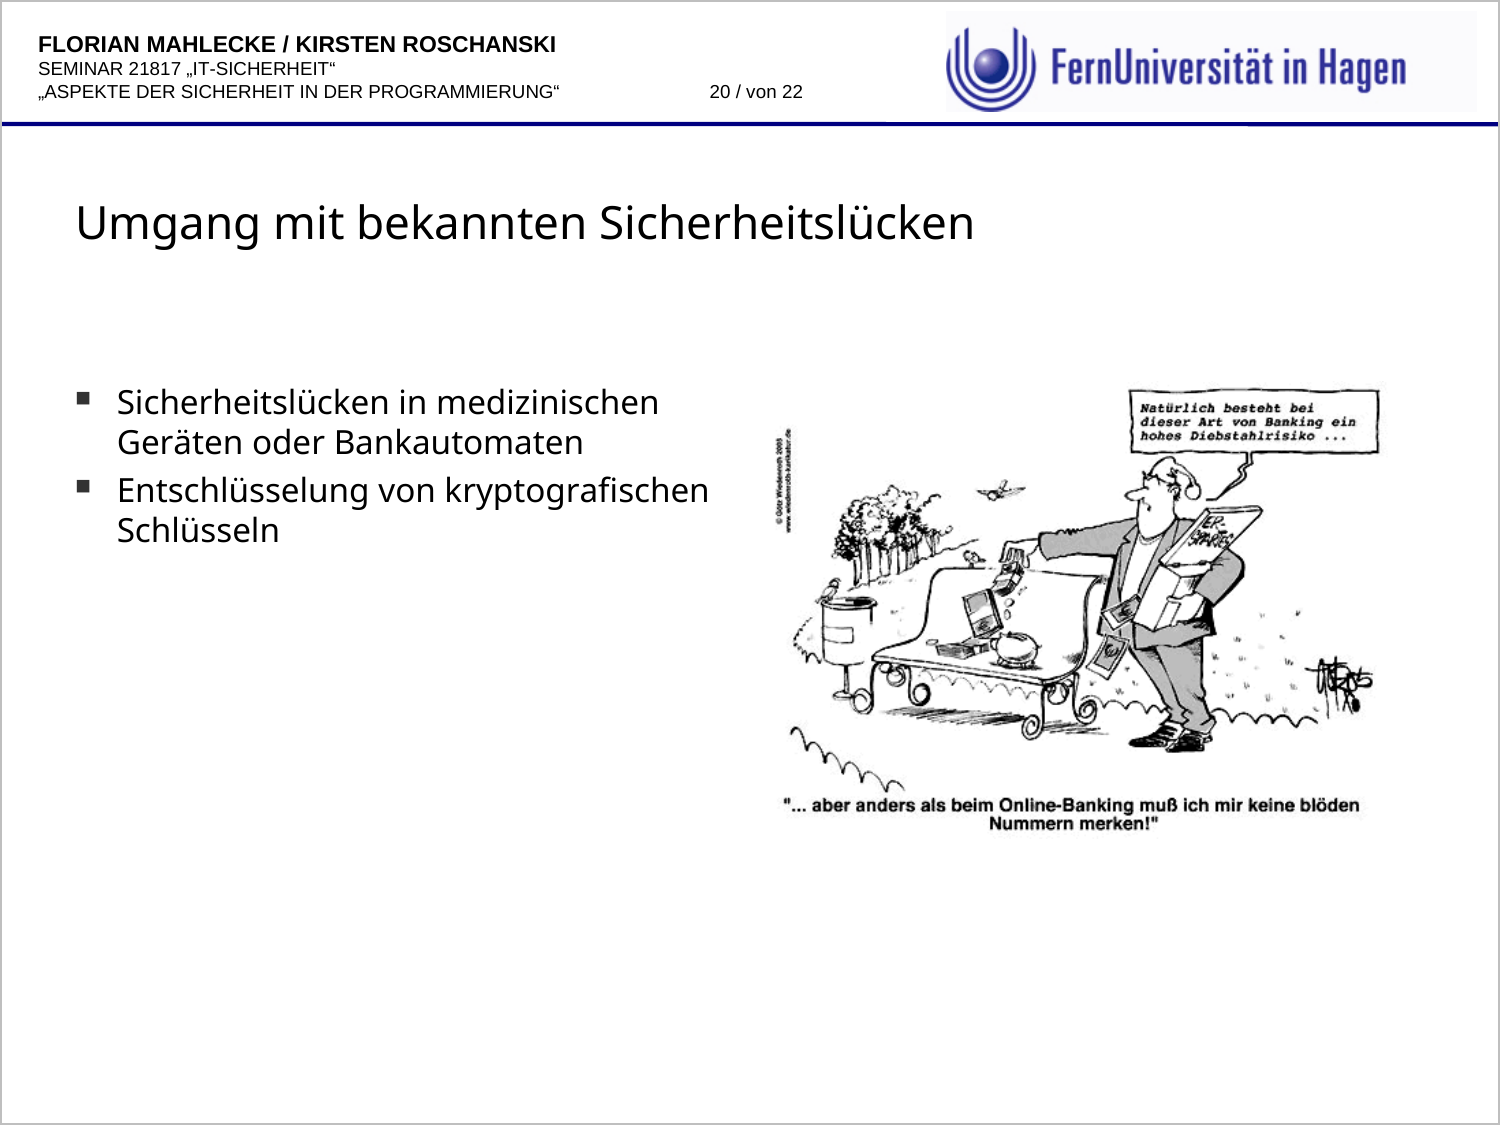

# Umgang mit bekannten Sicherheitslücken
Sicherheitslücken in medizinischen Geräten oder Bankautomaten
Entschlüsselung von kryptografischen Schlüsseln